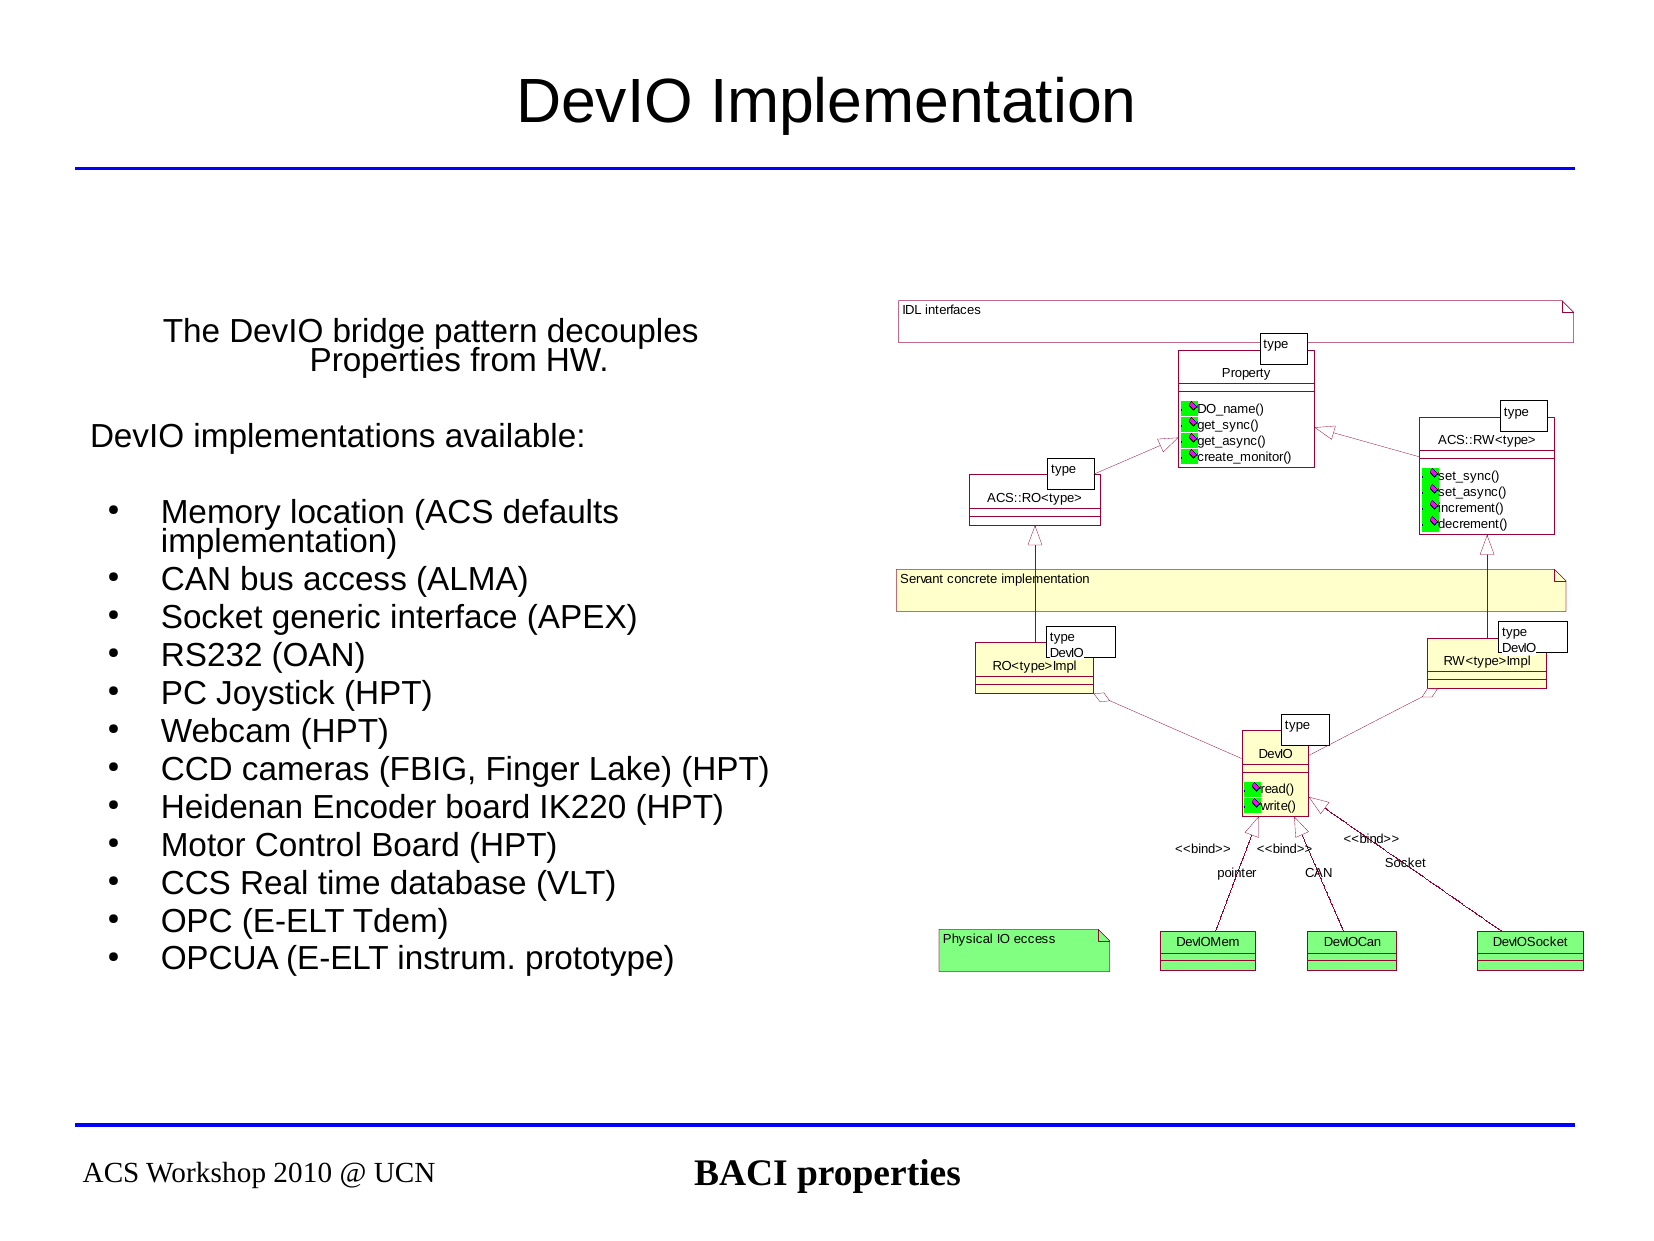

# DevIO Implementation
The DevIO bridge pattern decouples Properties from HW.
DevIO implementations available:
Memory location (ACS defaults implementation)
CAN bus access (ALMA)
Socket generic interface (APEX)
RS232 (OAN)
PC Joystick (HPT)
Webcam (HPT)
CCD cameras (FBIG, Finger Lake) (HPT)
Heidenan Encoder board IK220 (HPT)
Motor Control Board (HPT)
CCS Real time database (VLT)
OPC (E-ELT Tdem)
OPCUA (E-ELT instrum. prototype)